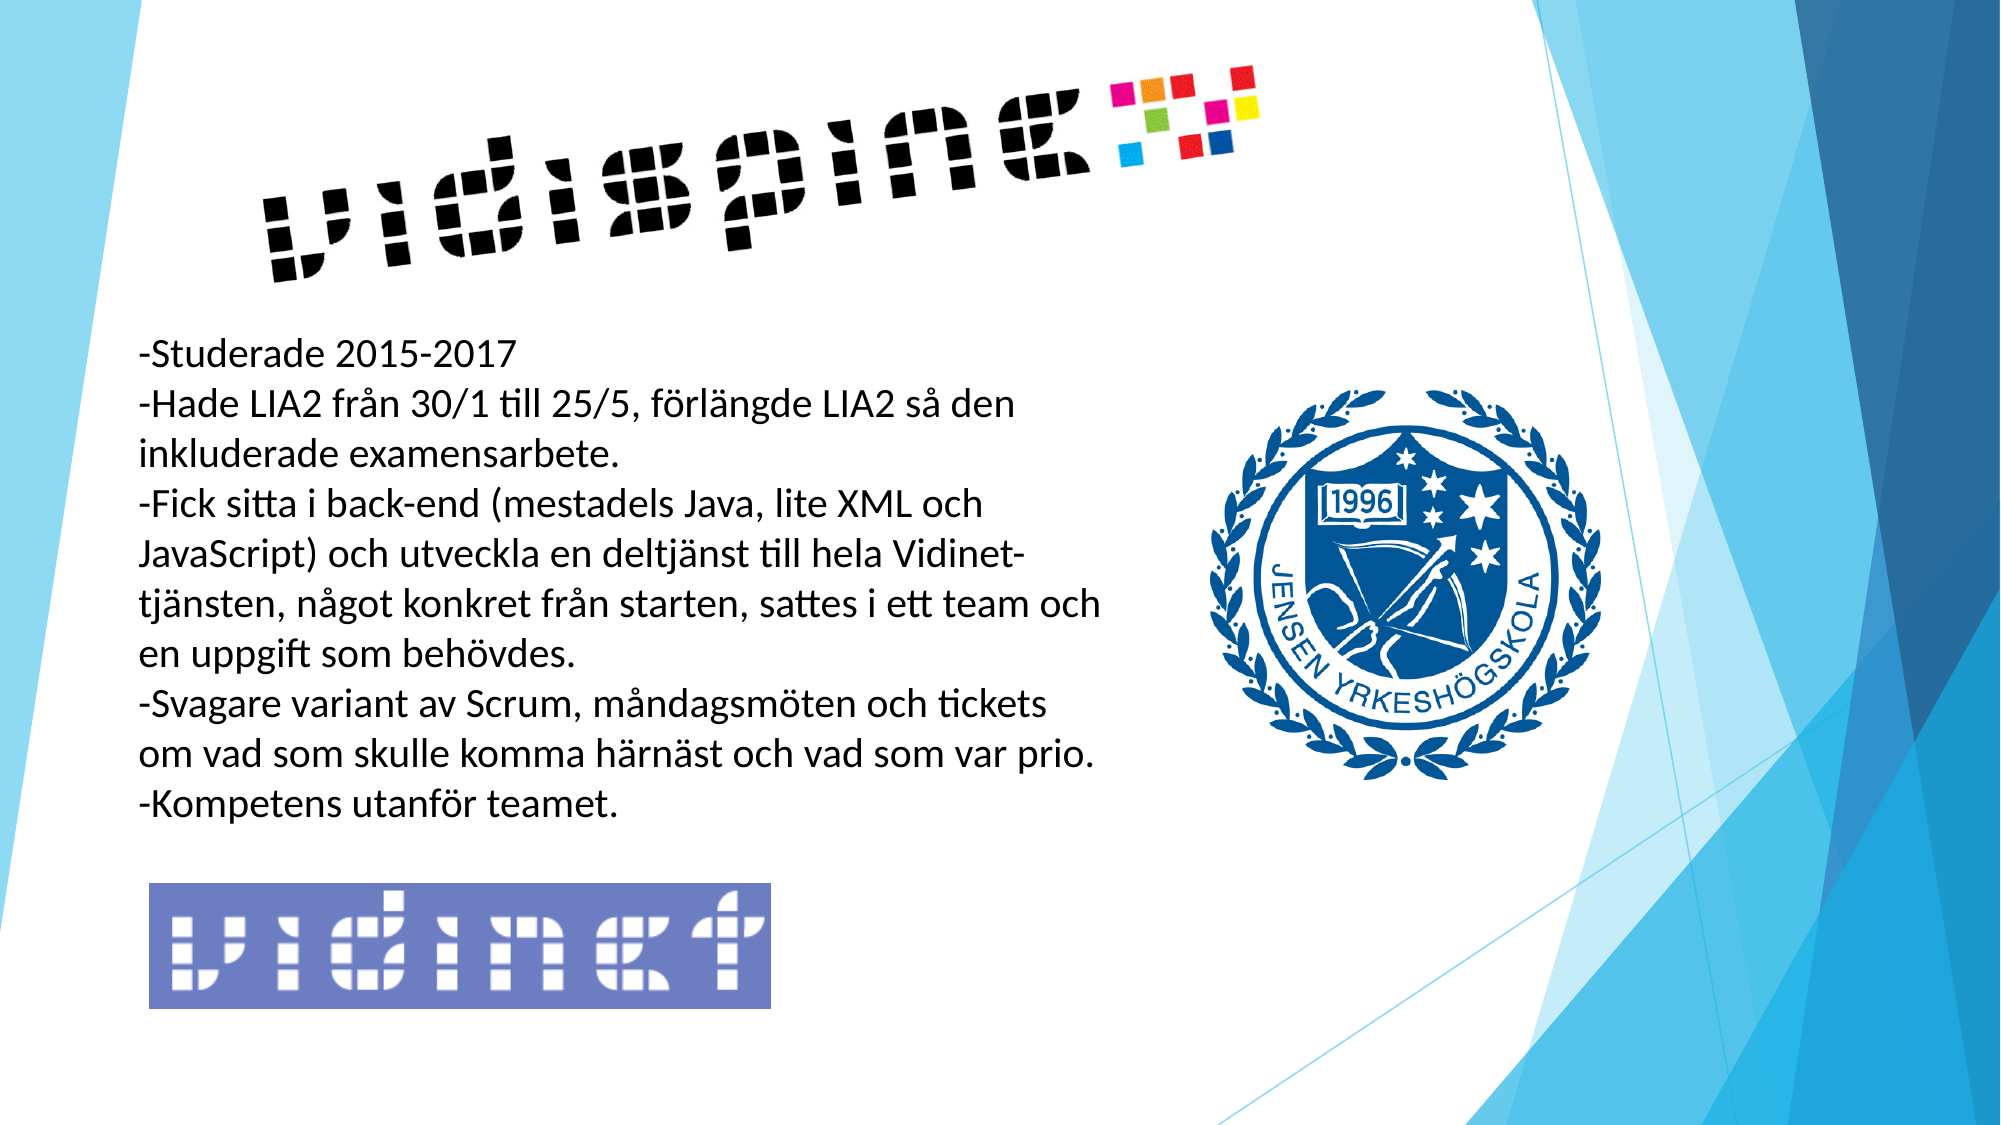

-Studerade 2015-2017
-Hade LIA2 från 30/1 till 25/5, förlängde LIA2 så den inkluderade examensarbete.
-Fick sitta i back-end (mestadels Java, lite XML och JavaScript) och utveckla en deltjänst till hela Vidinet-tjänsten, något konkret från starten, sattes i ett team och en uppgift som behövdes.
-Svagare variant av Scrum, måndagsmöten och tickets om vad som skulle komma härnäst och vad som var prio.
-Kompetens utanför teamet.